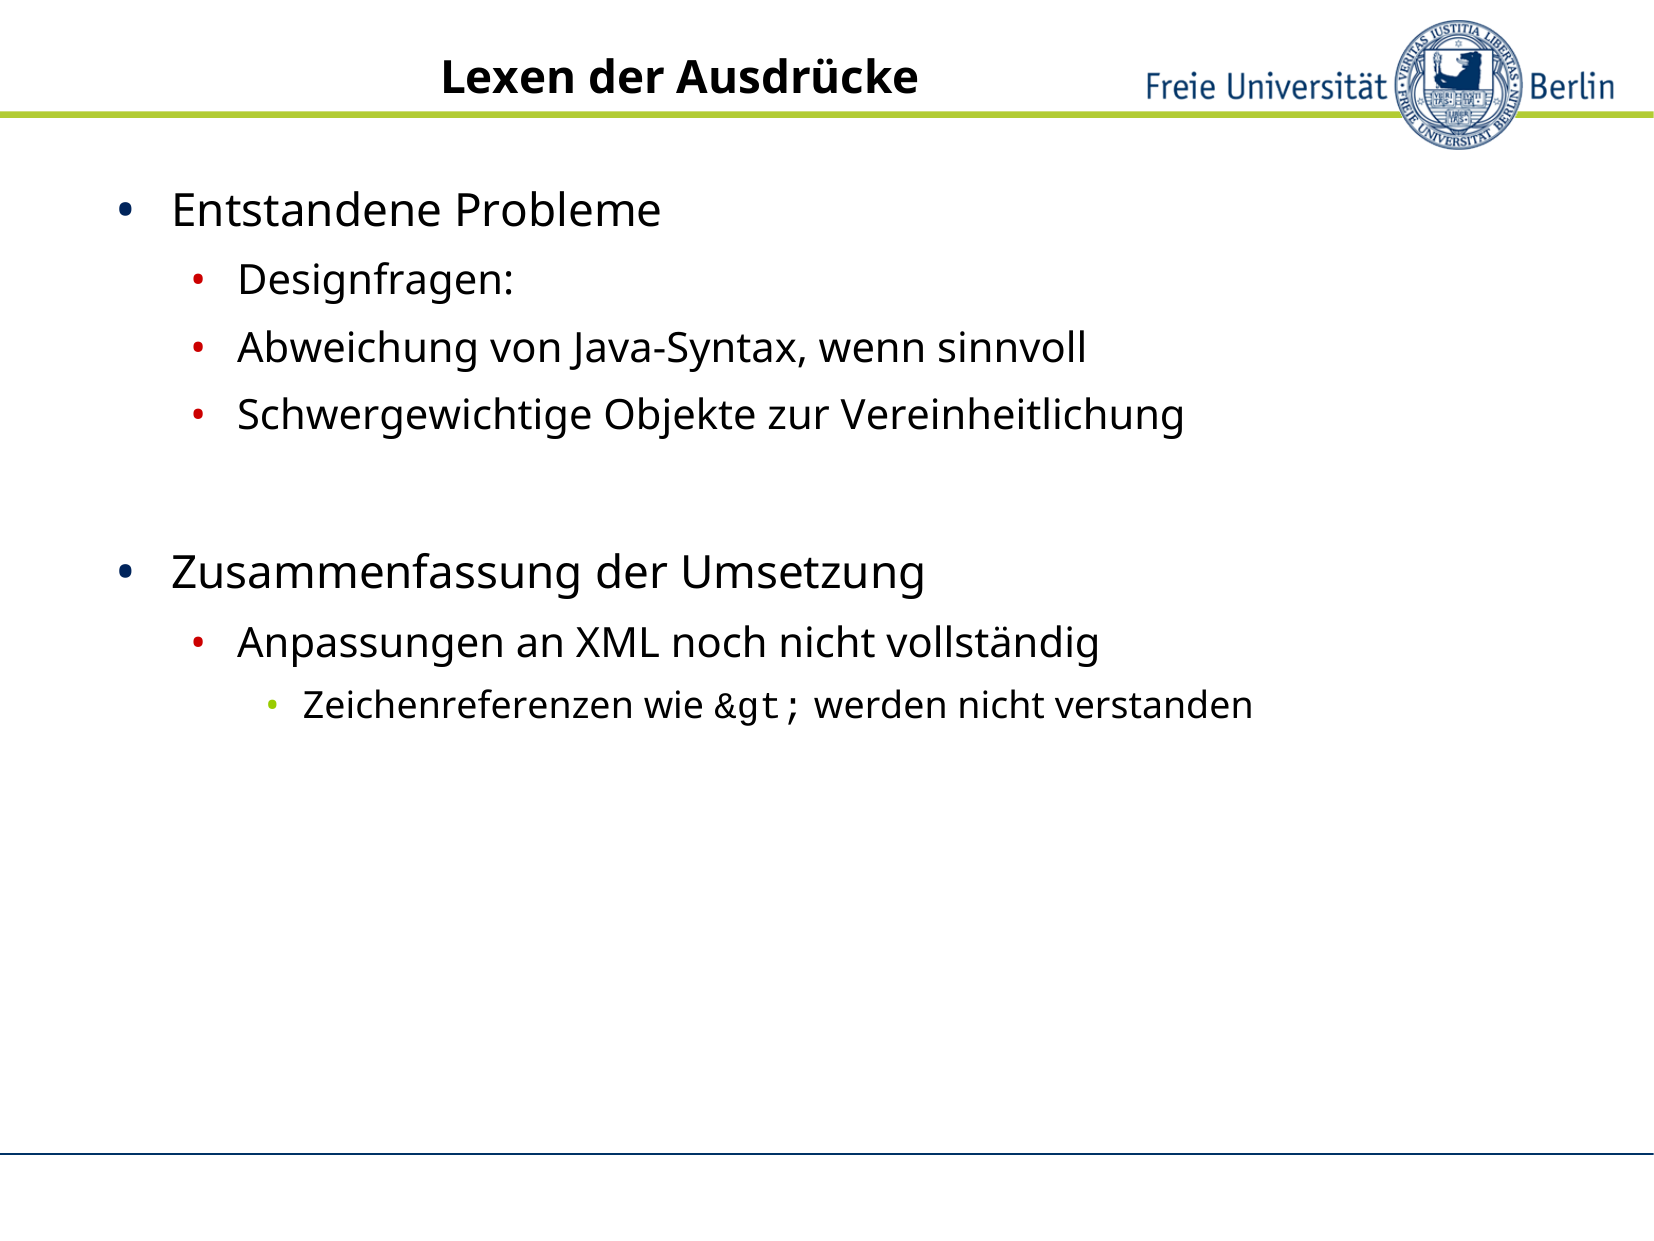

# Lexen der Ausdrücke
Entstandene Probleme
Designfragen:
Abweichung von Java-Syntax, wenn sinnvoll
Schwergewichtige Objekte zur Vereinheitlichung
Zusammenfassung der Umsetzung
Anpassungen an XML noch nicht vollständig
Zeichenreferenzen wie &gt; werden nicht verstanden